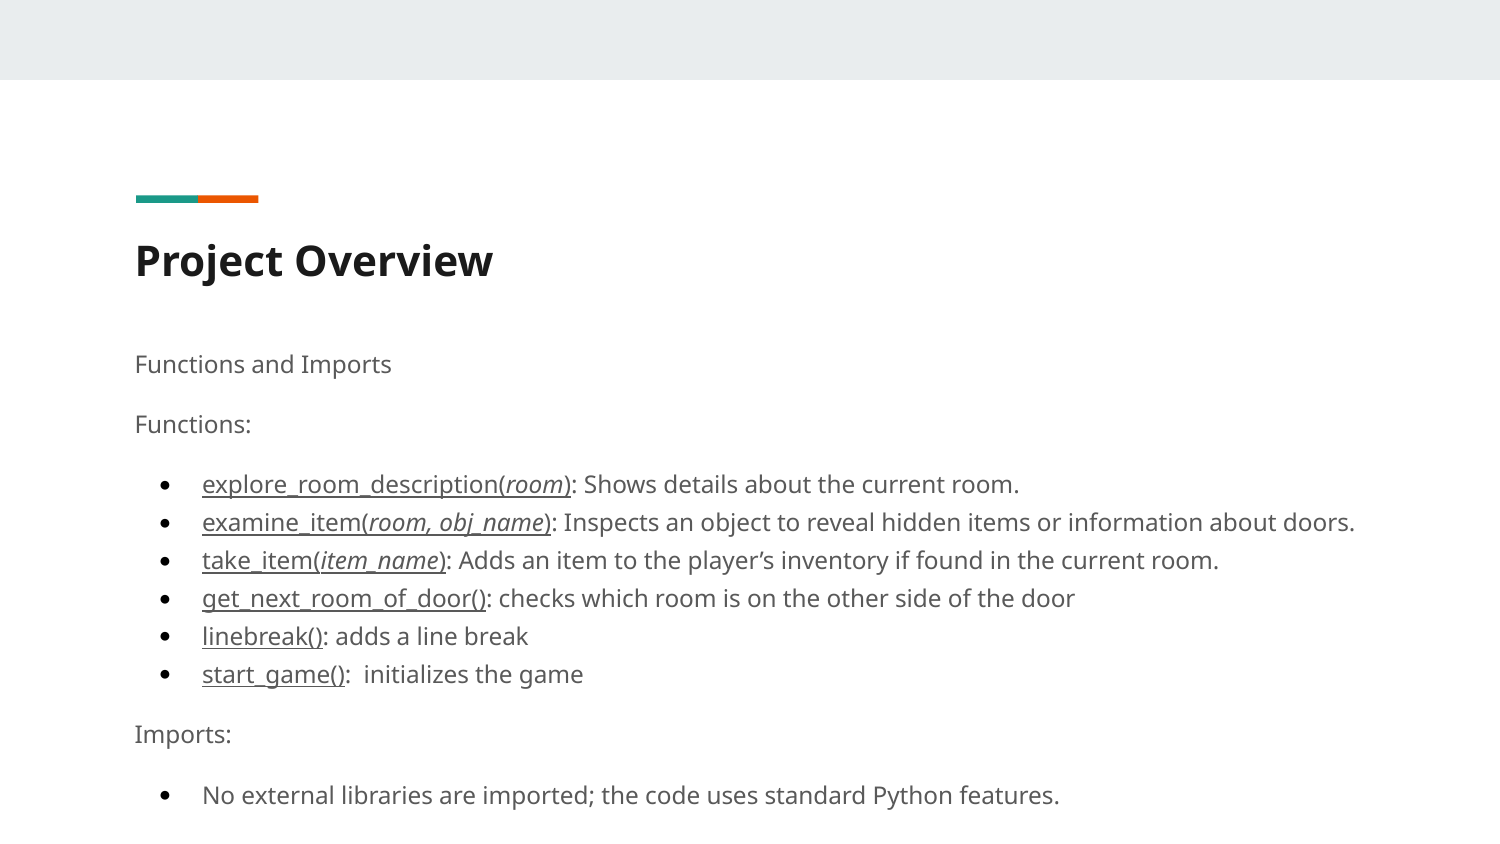

# Project Overview
Functions and Imports
Functions:
explore_room_description(room): Shows details about the current room.
examine_item(room, obj_name): Inspects an object to reveal hidden items or information about doors.
take_item(item_name): Adds an item to the player’s inventory if found in the current room.
get_next_room_of_door(): checks which room is on the other side of the door
linebreak(): adds a line break
start_game(): initializes the game
Imports:
No external libraries are imported; the code uses standard Python features.